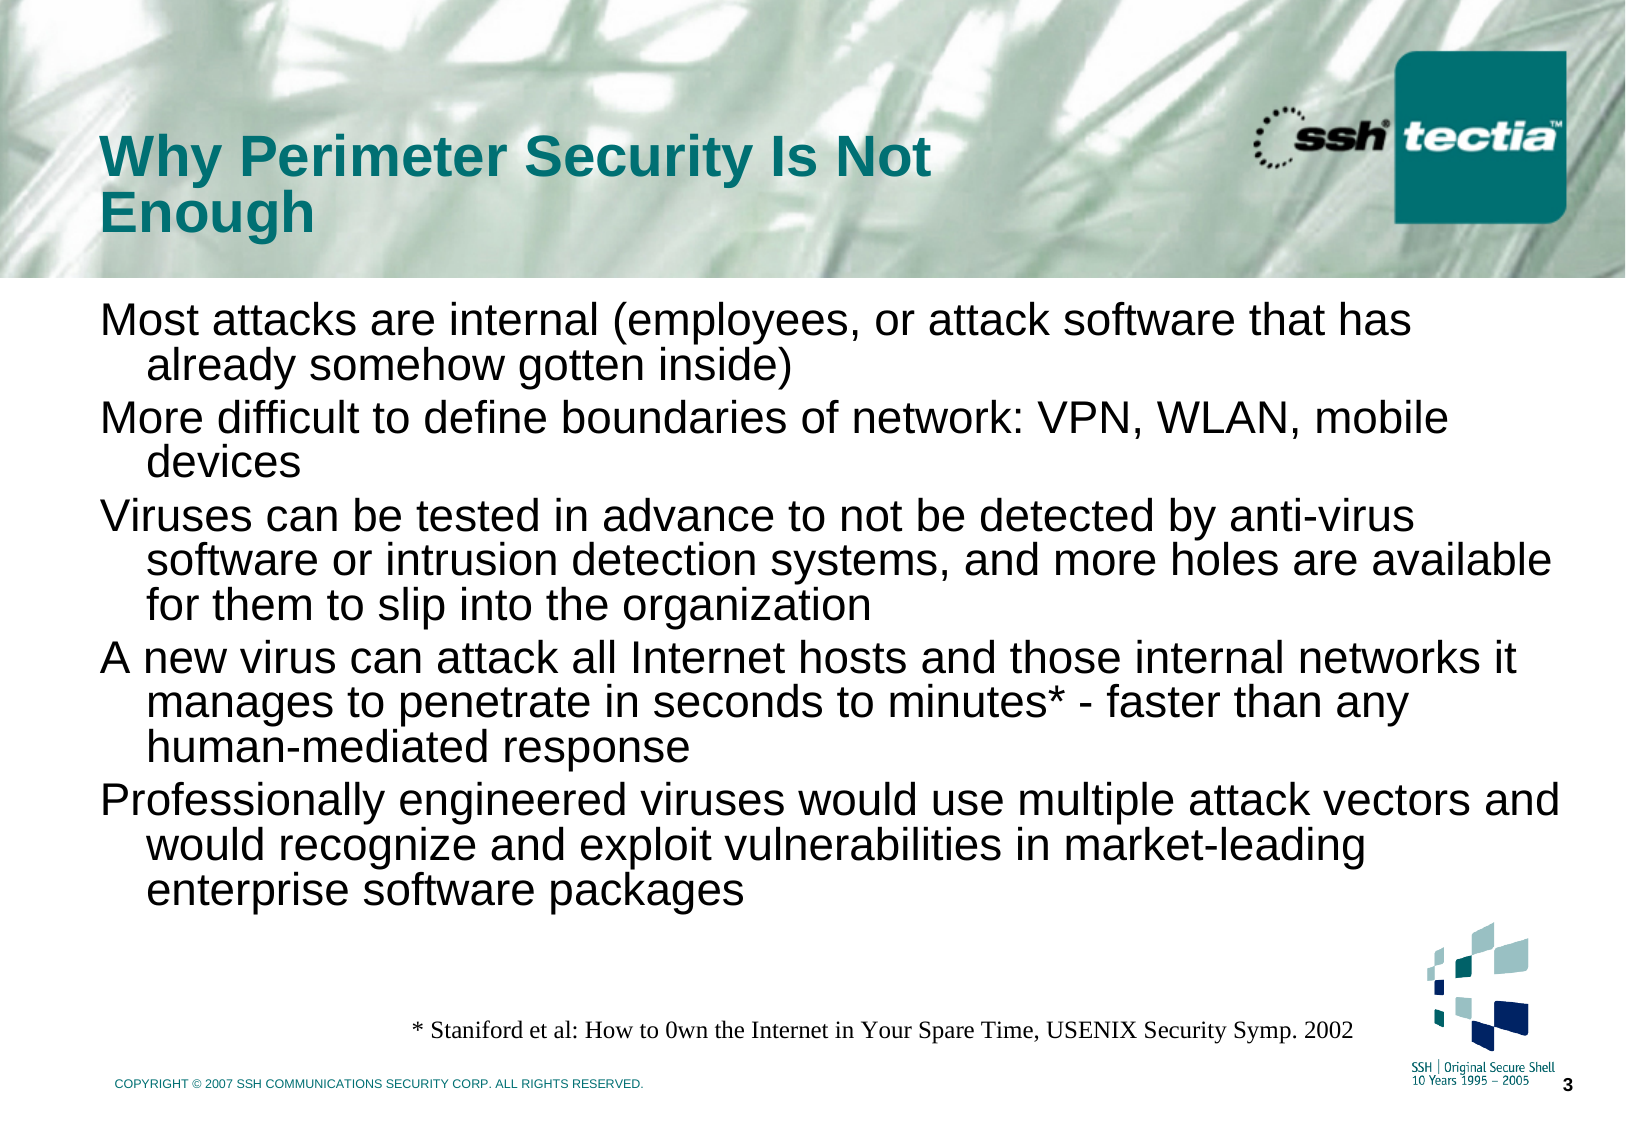

# Why Perimeter Security Is Not Enough
Most attacks are internal (employees, or attack software that has already somehow gotten inside)
More difficult to define boundaries of network: VPN, WLAN, mobile devices
Viruses can be tested in advance to not be detected by anti-virus software or intrusion detection systems, and more holes are available for them to slip into the organization
A new virus can attack all Internet hosts and those internal networks it manages to penetrate in seconds to minutes* - faster than any human-mediated response
Professionally engineered viruses would use multiple attack vectors and would recognize and exploit vulnerabilities in market-leading enterprise software packages
* Staniford et al: How to 0wn the Internet in Your Spare Time, USENIX Security Symp. 2002